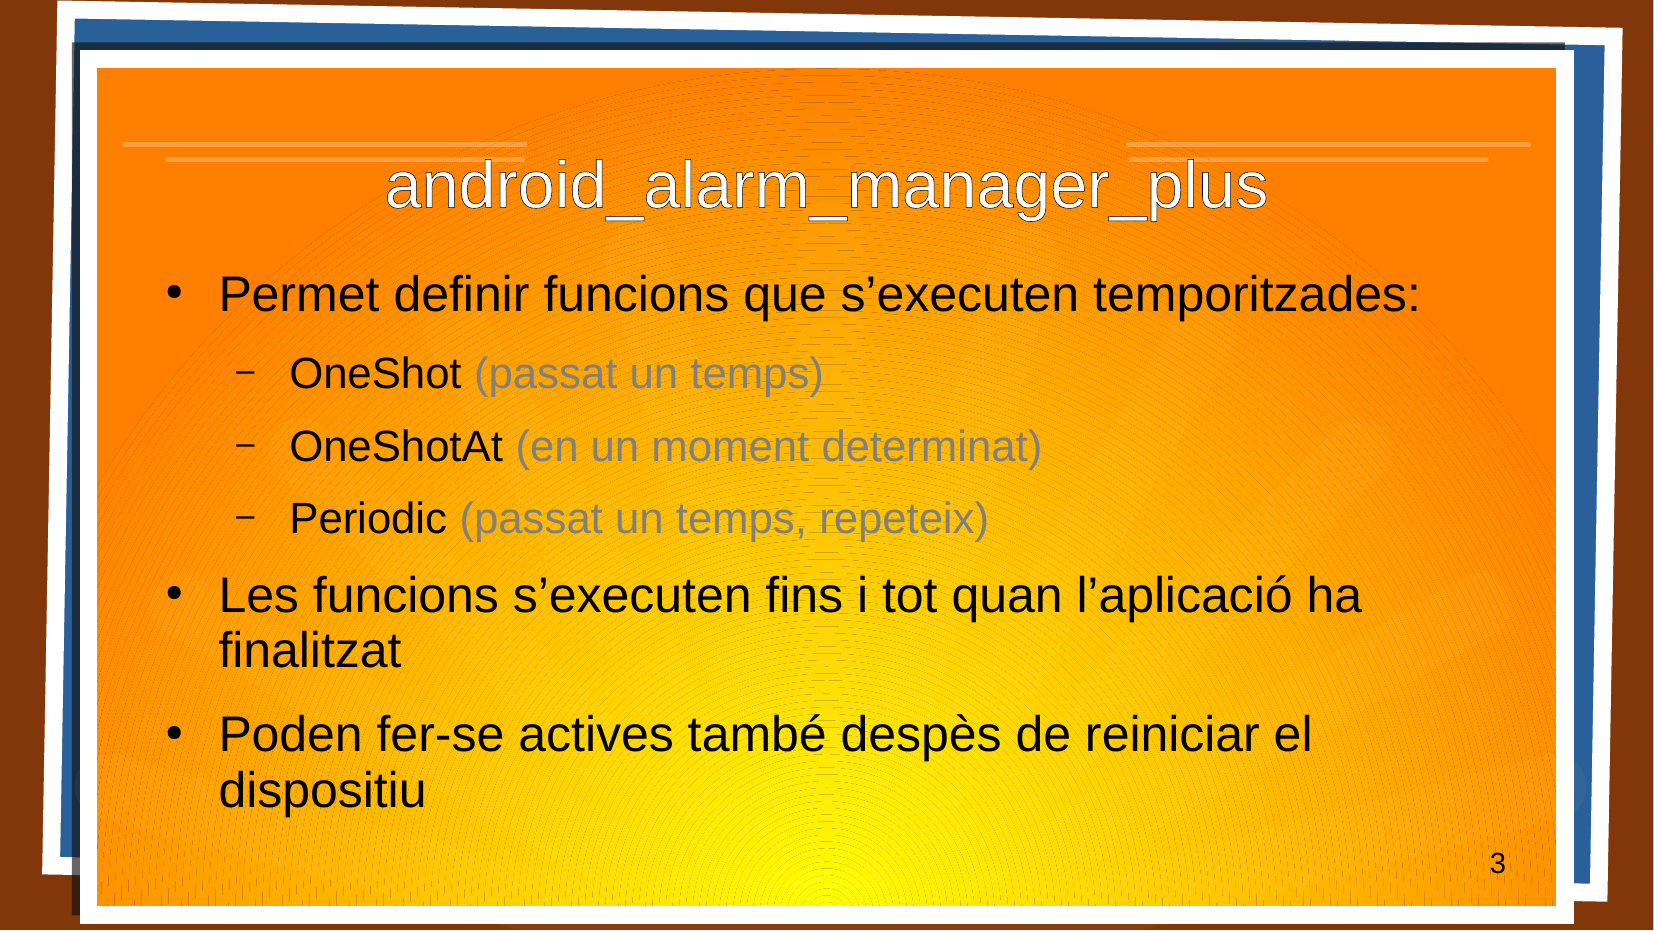

# android_alarm_manager_plus
Permet definir funcions que s’executen temporitzades:
OneShot (passat un temps)
OneShotAt (en un moment determinat)
Periodic (passat un temps, repeteix)
Les funcions s’executen fins i tot quan l’aplicació ha finalitzat
Poden fer-se actives també despès de reiniciar el dispositiu
3